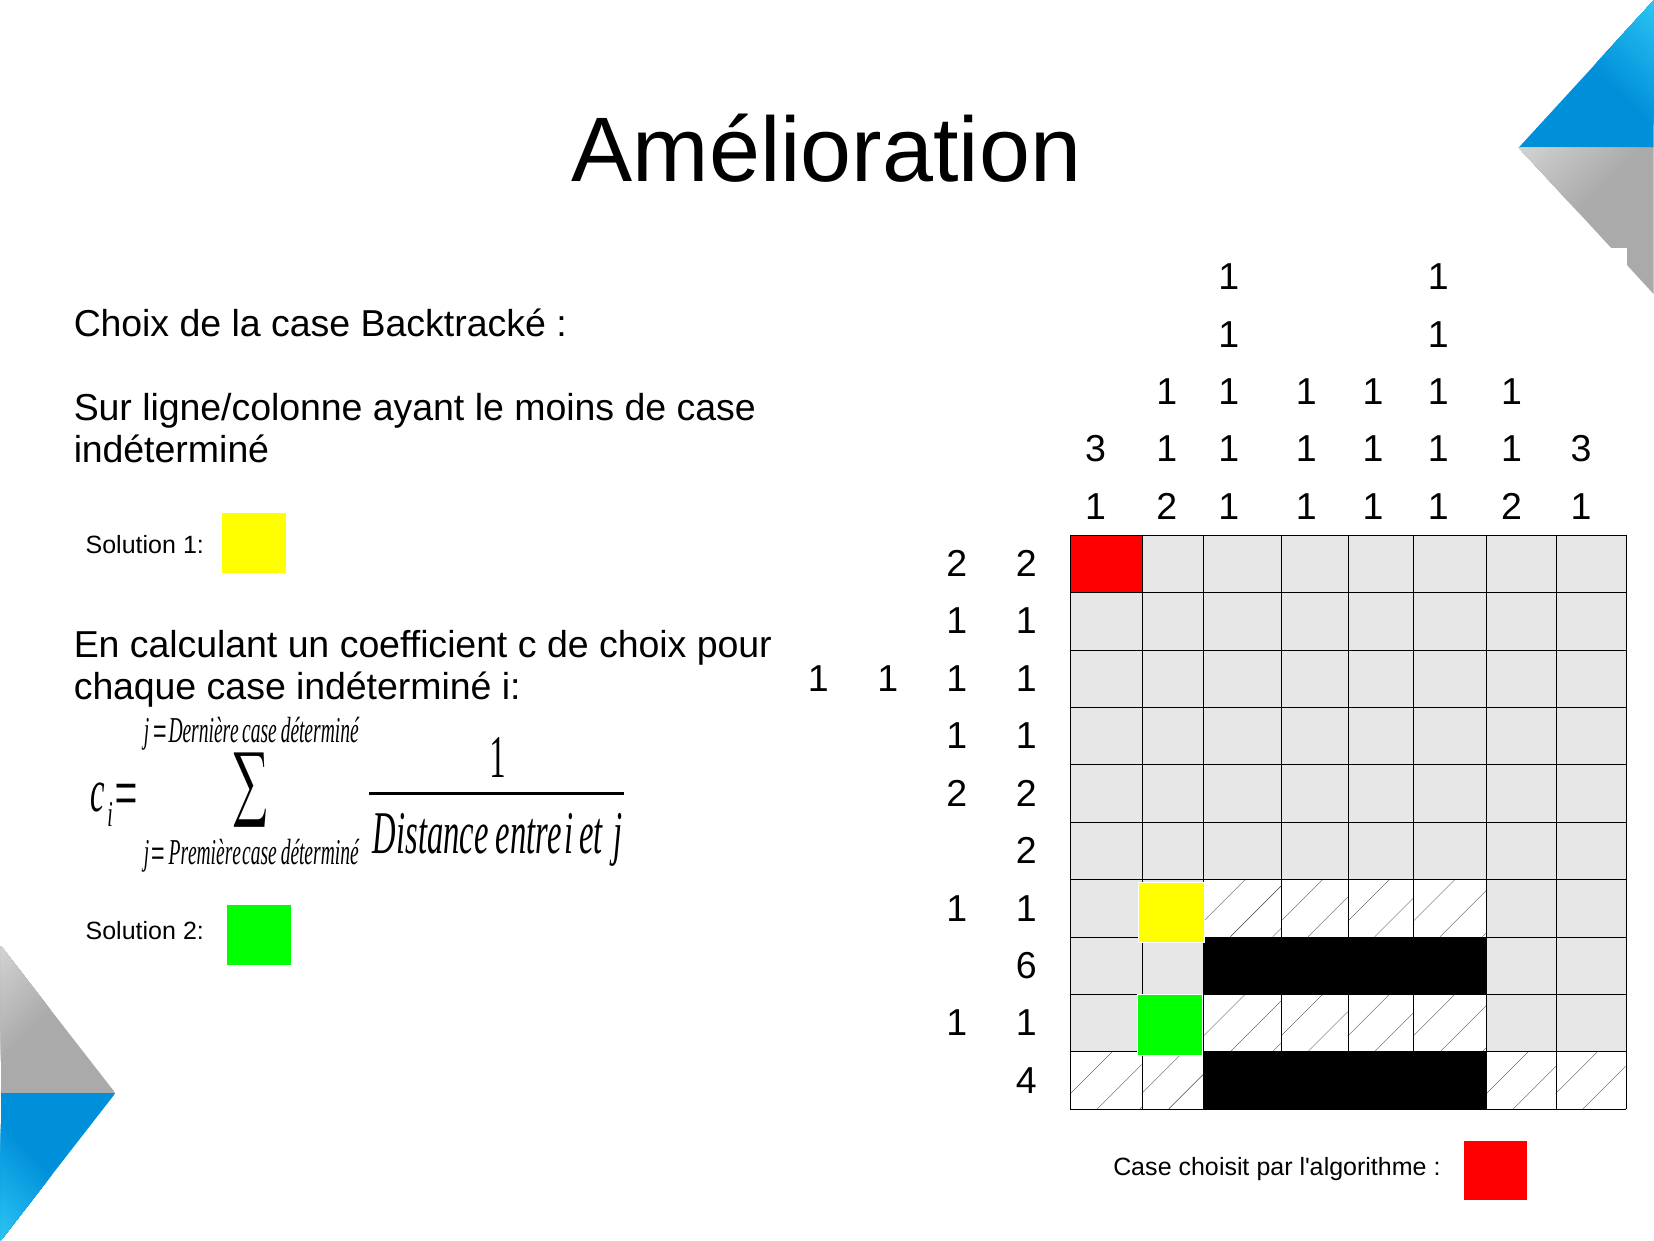

# Amélioration
| | | | | | | 1 | | | 1 | | |
| --- | --- | --- | --- | --- | --- | --- | --- | --- | --- | --- | --- |
| | | | | | | 1 | | | 1 | | |
| | | | | | 1 | 1 | 1 | 1 | 1 | 1 | |
| | | | | 3 | 1 | 1 | 1 | 1 | 1 | 1 | 3 |
| | | | | 1 | 2 | 1 | 1 | 1 | 1 | 2 | 1 |
| | | 2 | 2 | | | | | | | | |
| | | 1 | 1 | | | | | | | | |
| 1 | 1 | 1 | 1 | | | | | | | | |
| | | 1 | 1 | | | | | | | | |
| | | 2 | 2 | | | | | | | | |
| | | | 2 | | | | | | | | |
| | | 1 | 1 | | | | | | | | |
| | | | 6 | | | | | | | | |
| | | 1 | 1 | | | | | | | | |
| | | | 4 | | | | | | | | |
Choix de la case Backtracké :
Sur ligne/colonne ayant le moins de case indéterminé
| |
| --- |
Solution 1:
En calculant un coefficient c de choix pour chaque case indéterminé i:
| |
| --- |
| |
| --- |
Solution 2:
| |
| --- |
| |
| --- |
| |
| --- |
Case choisit par l'algorithme :